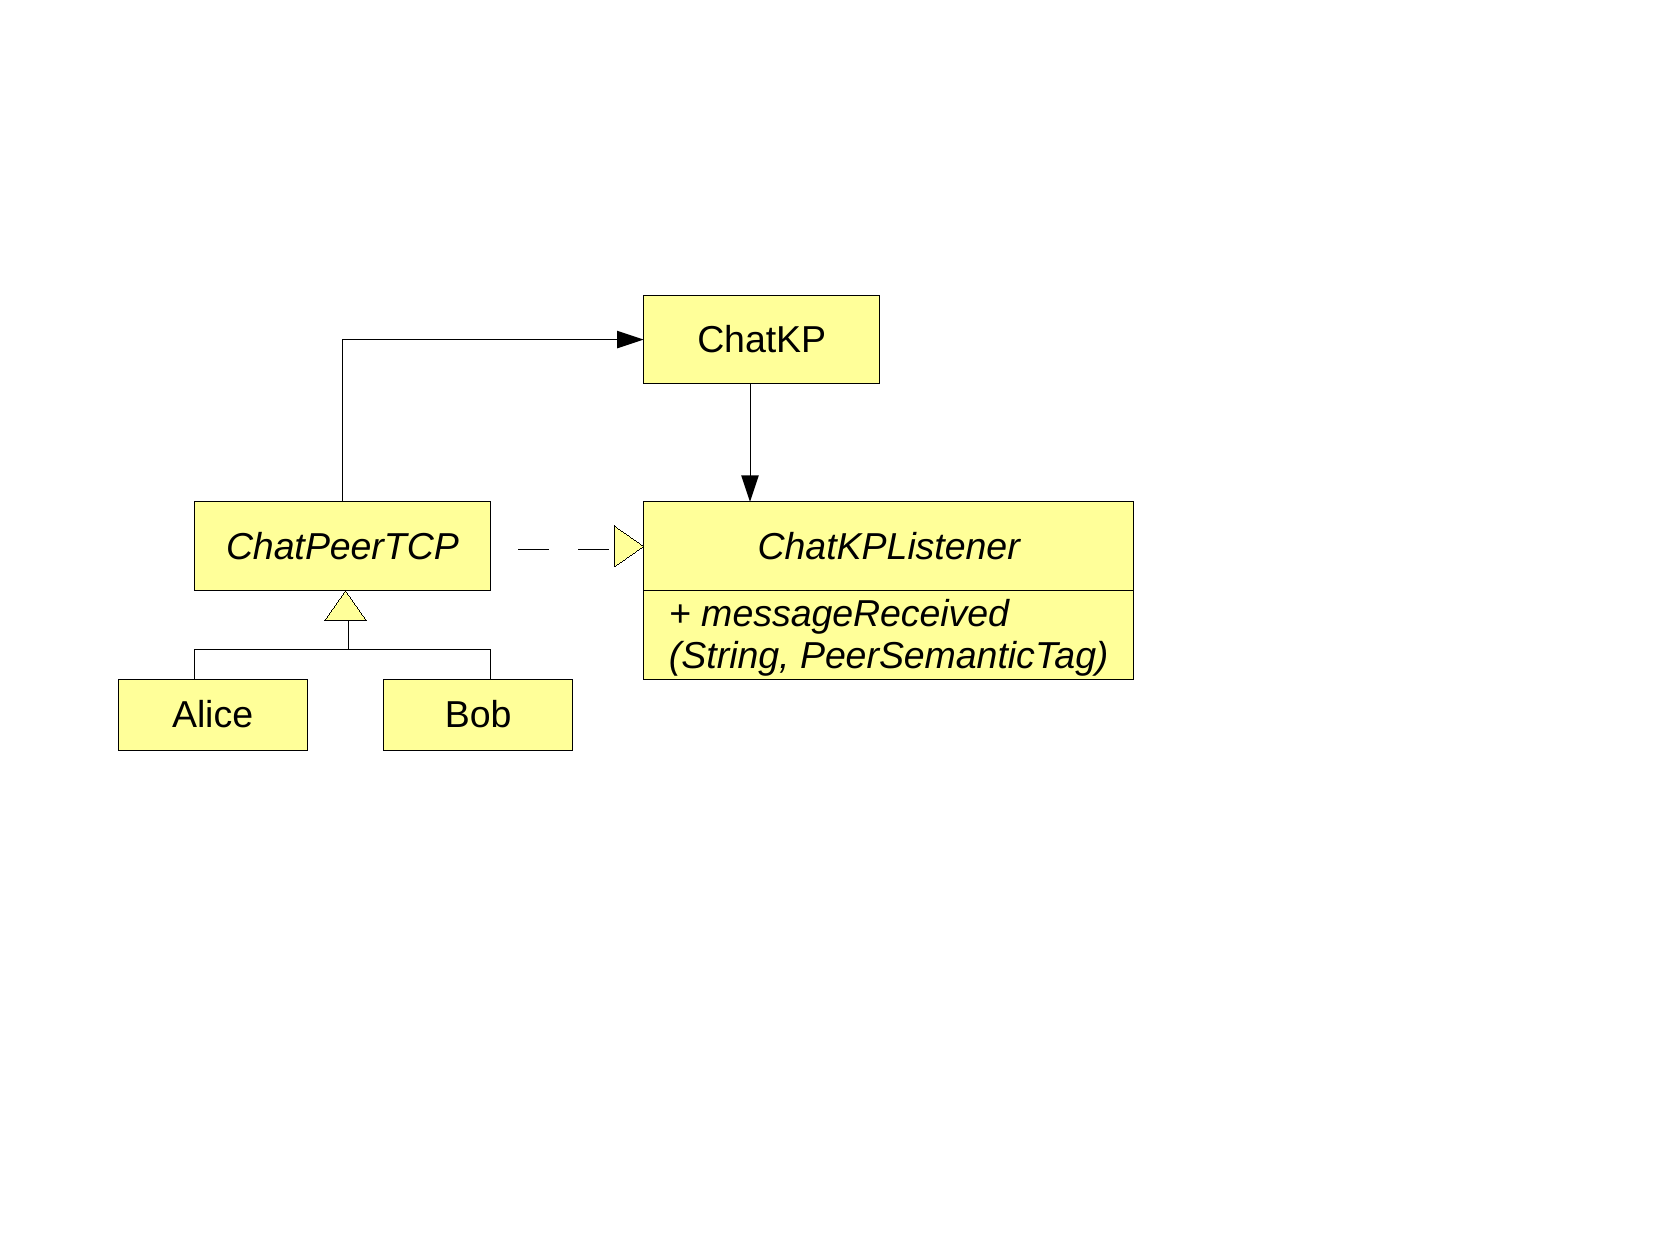

ChatKP
ChatPeerTCP
ChatKPListener
+ messageReceived
(String, PeerSemanticTag)
Alice
Bob